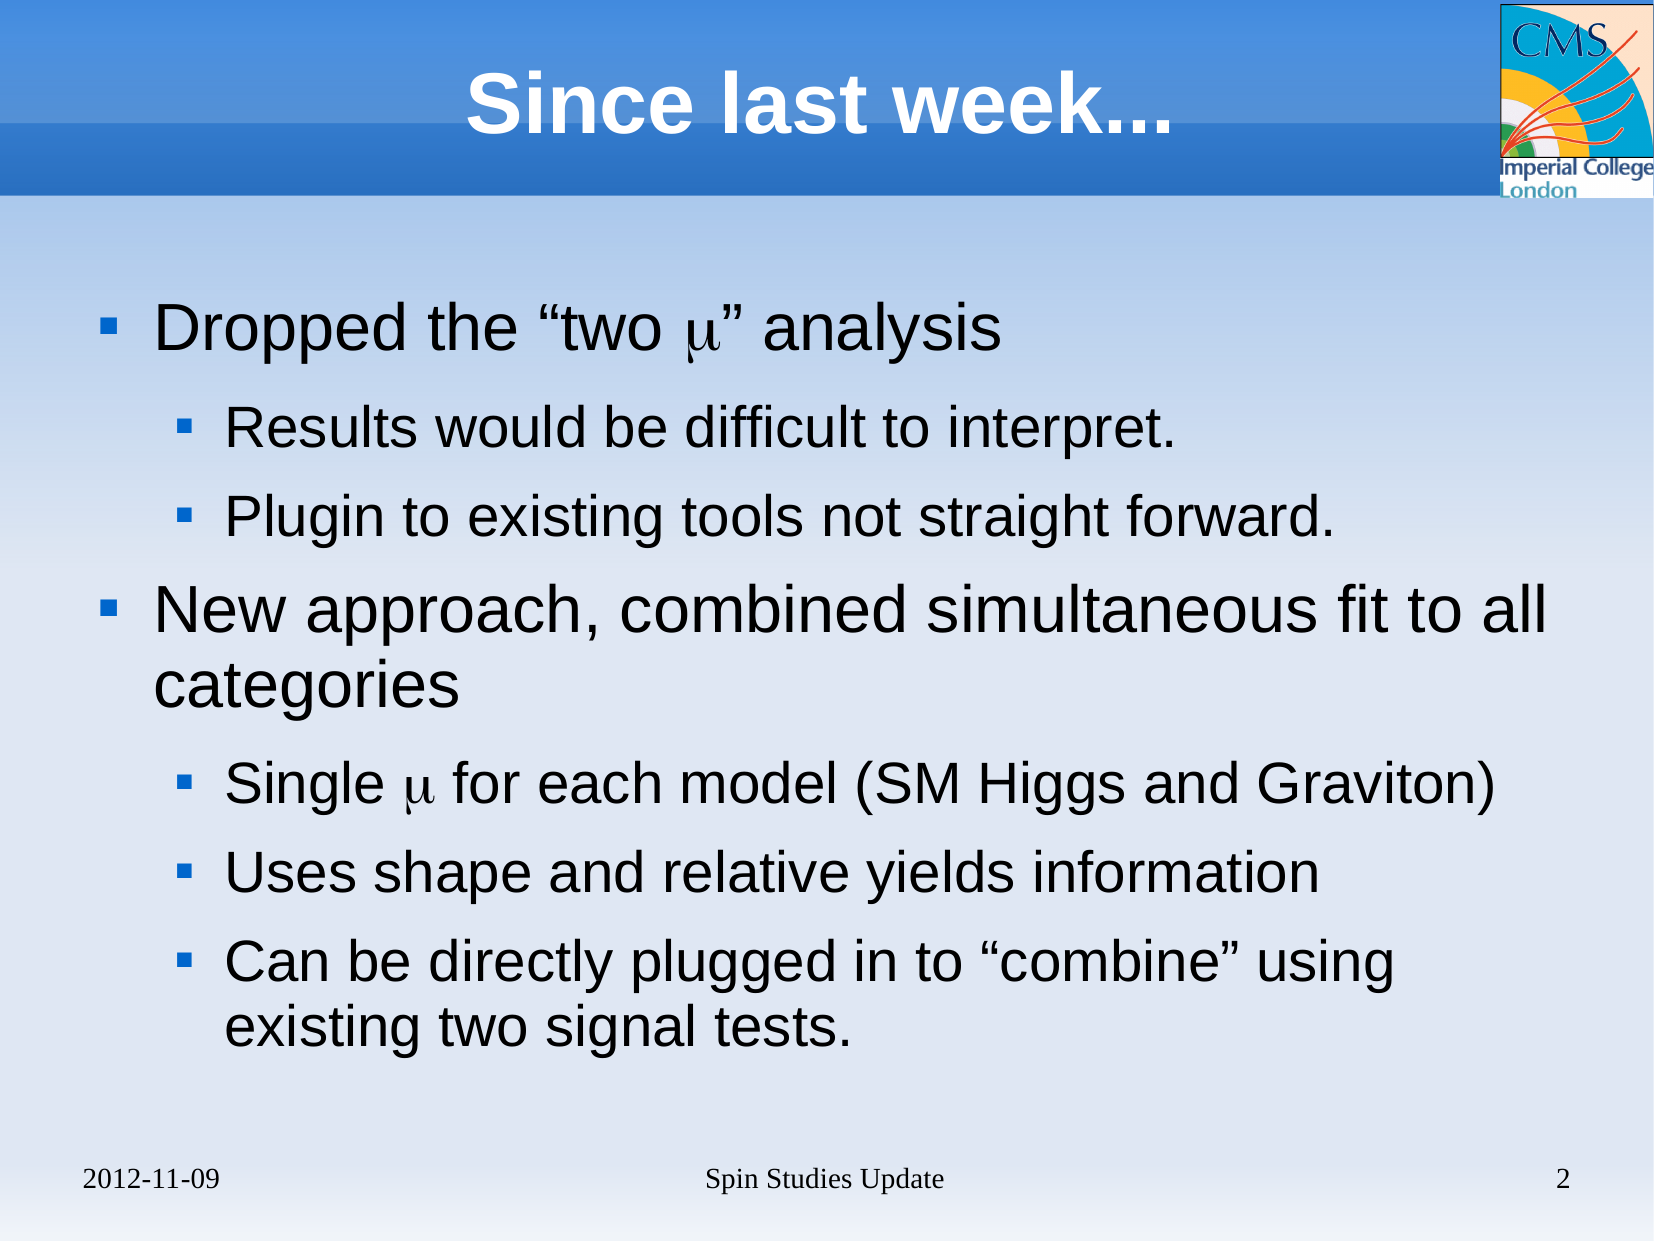

# Since last week...
Dropped the “two m” analysis
Results would be difficult to interpret.
Plugin to existing tools not straight forward.
New approach, combined simultaneous fit to all categories
Single m for each model (SM Higgs and Graviton)
Uses shape and relative yields information
Can be directly plugged in to “combine” using existing two signal tests.
2012-11-09
Spin Studies Update
2